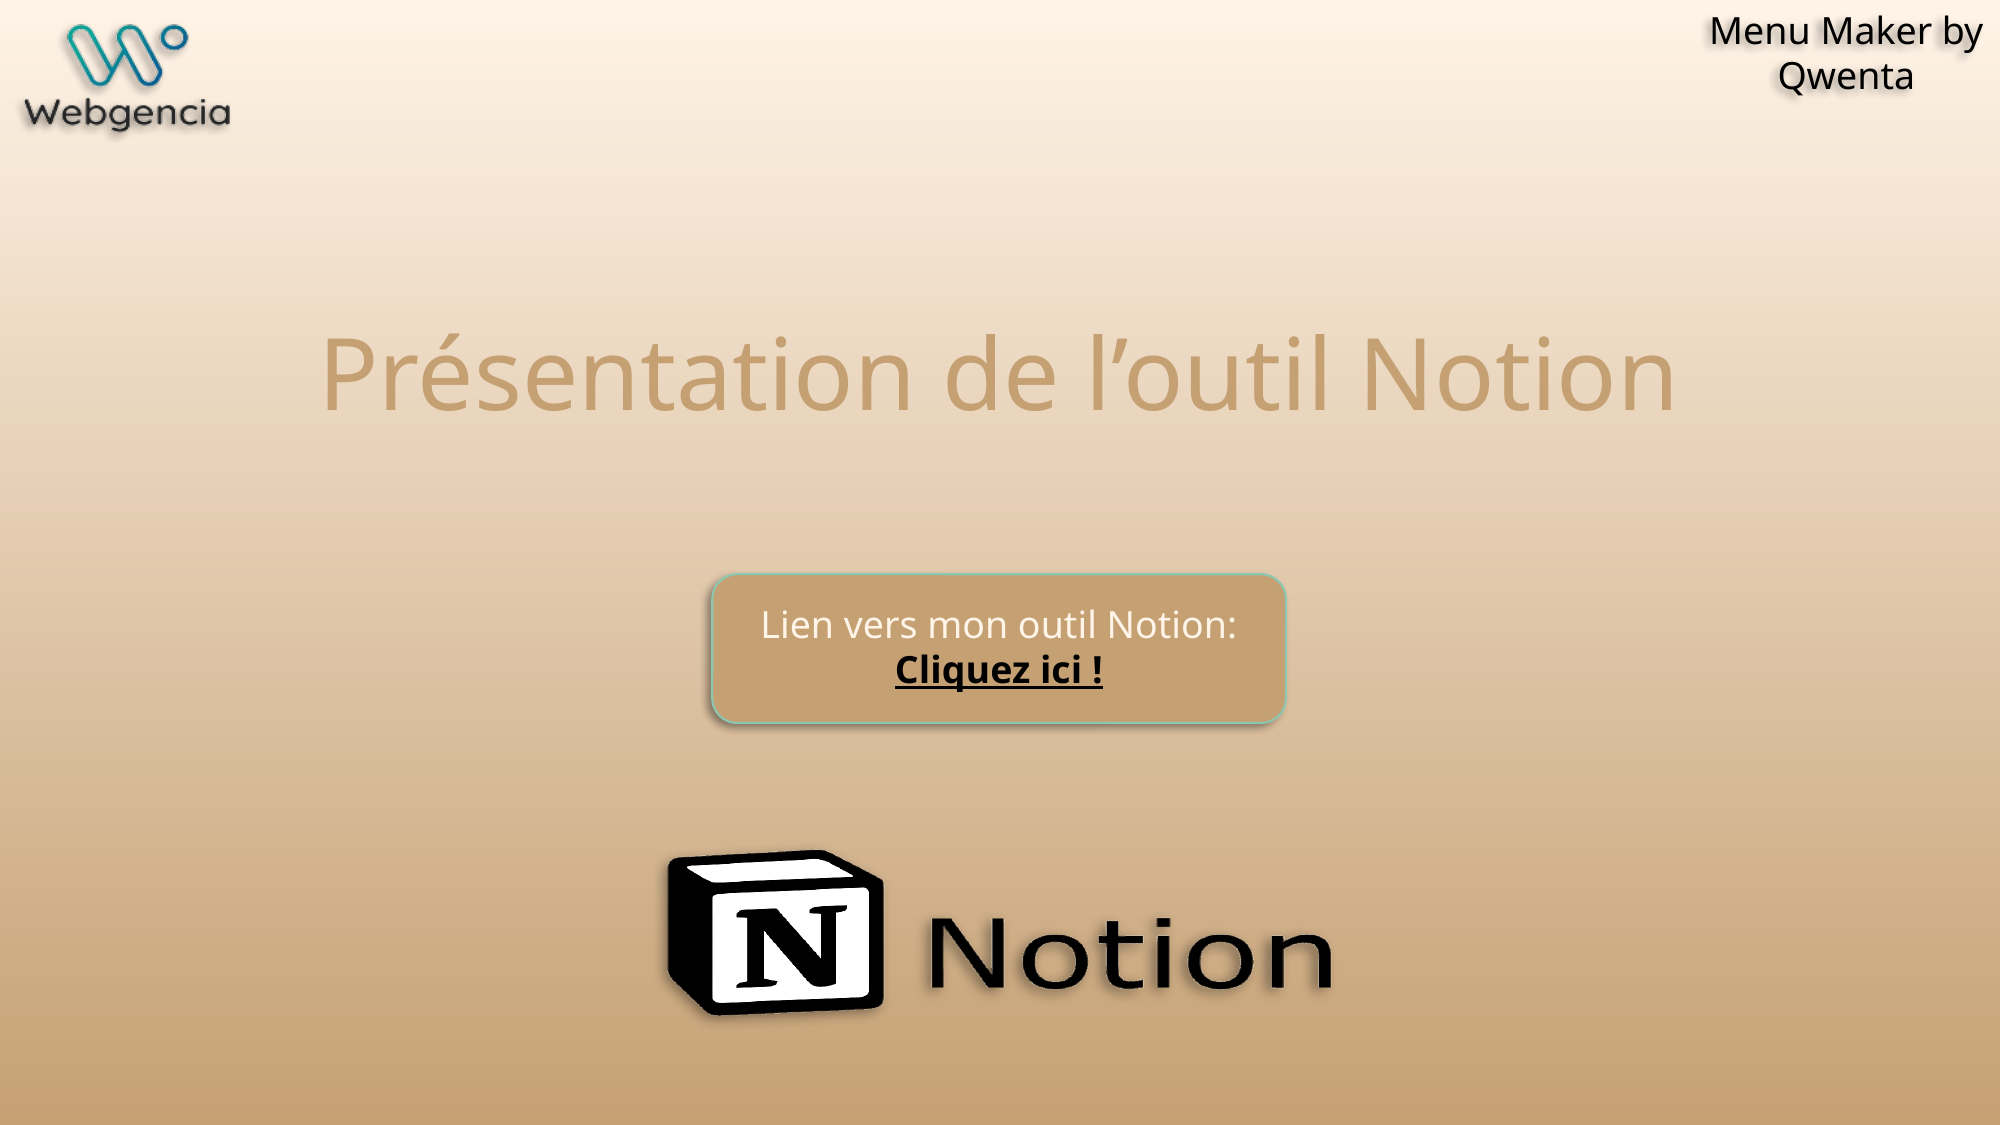

Menu Maker by
Qwenta
# Présentation de l’outil Notion
Lien vers mon outil Notion:
Cliquez ici !